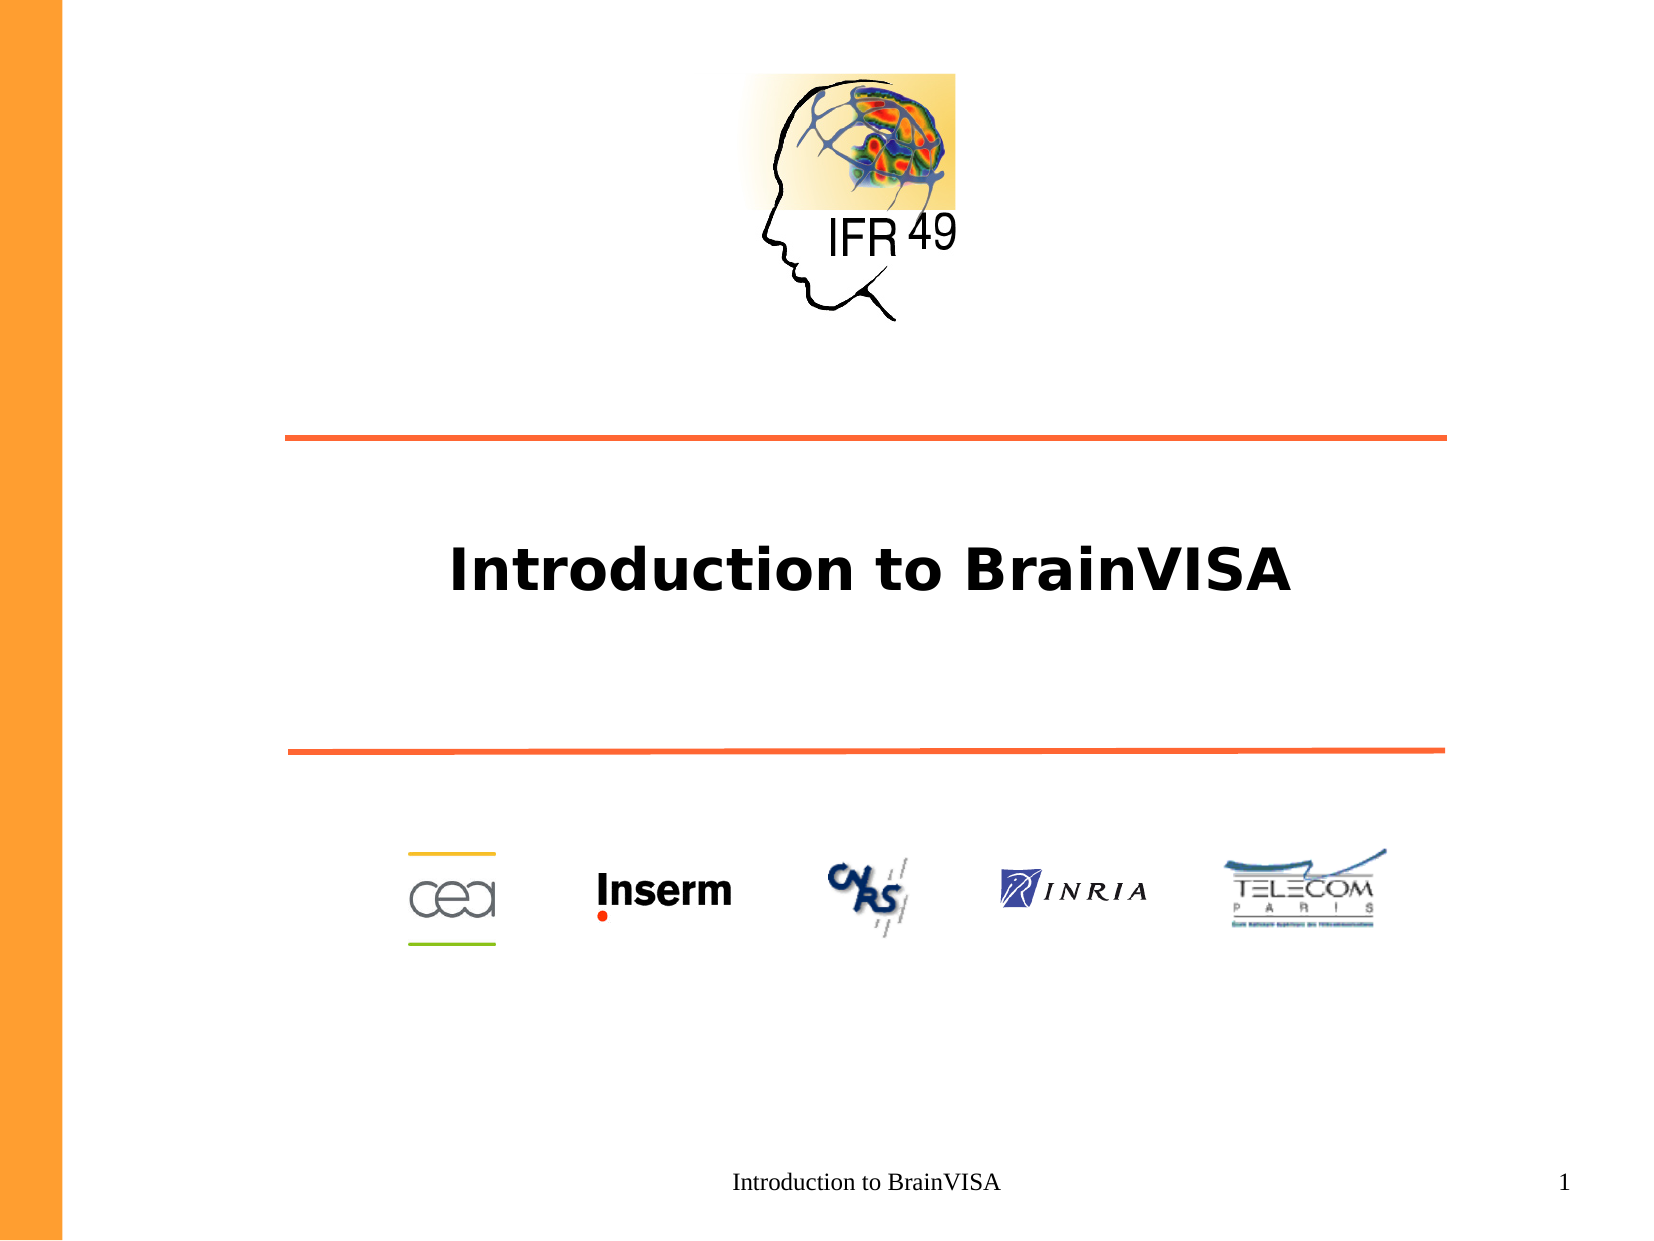

# Introduction to BrainVISA
Introduction to BrainVISA
1